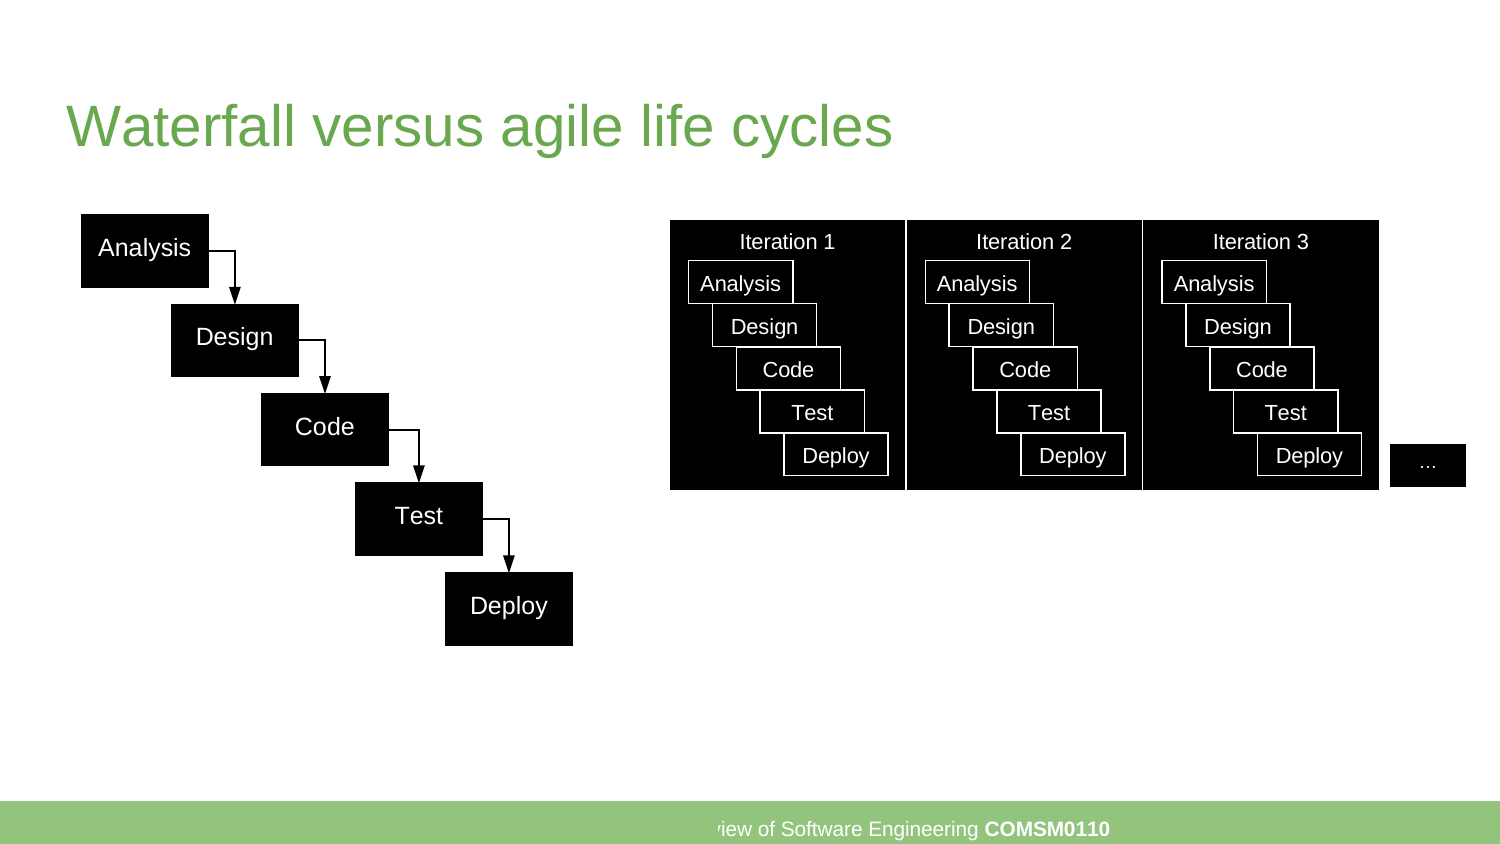

# Waterfall versus agile life cycles
Analysis
Design
Code
Test
Deploy
Iteration 1
Analysis
Design
Code
Test
Deploy
Iteration 2
Analysis
Design
Code
Test
Deploy
Iteration 3
Analysis
Design
Code
Test
Deploy
…